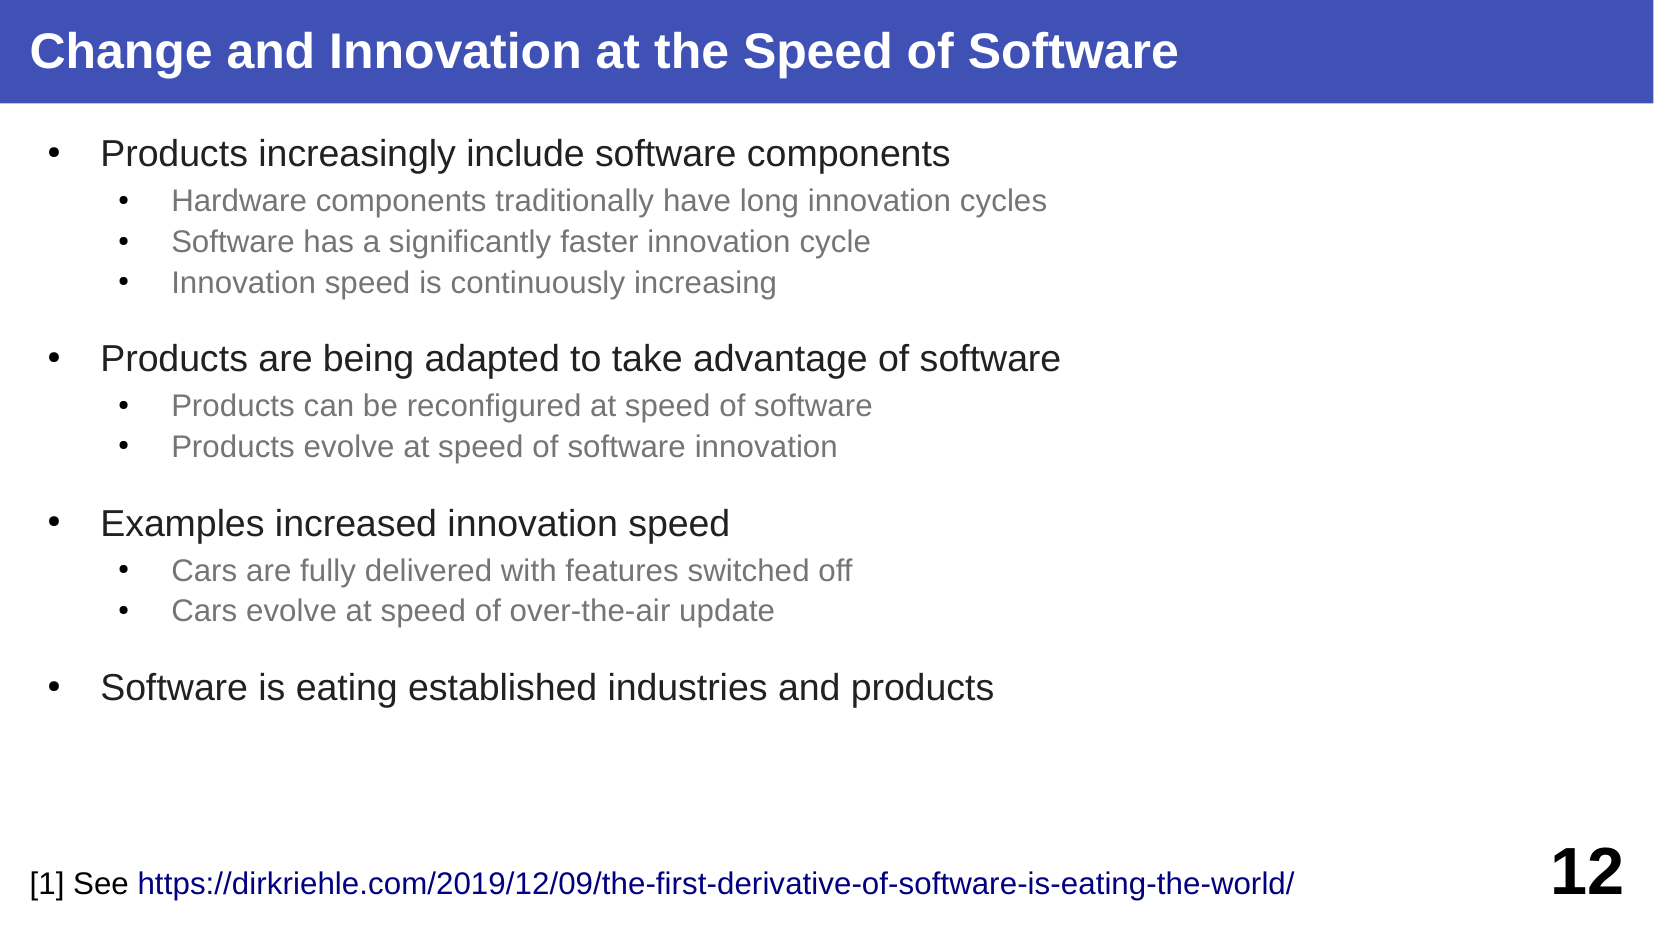

# Change and Innovation at the Speed of Software
Products increasingly include software components
Hardware components traditionally have long innovation cycles
Software has a significantly faster innovation cycle
Innovation speed is continuously increasing
Products are being adapted to take advantage of software
Products can be reconfigured at speed of software
Products evolve at speed of software innovation
Examples increased innovation speed
Cars are fully delivered with features switched off
Cars evolve at speed of over-the-air update
Software is eating established industries and products
[1] See https://dirkriehle.com/2019/12/09/the-first-derivative-of-software-is-eating-the-world/
Commercial Open Source Startups
12
© 2021 Dirk Riehle - Some Rights Reserved